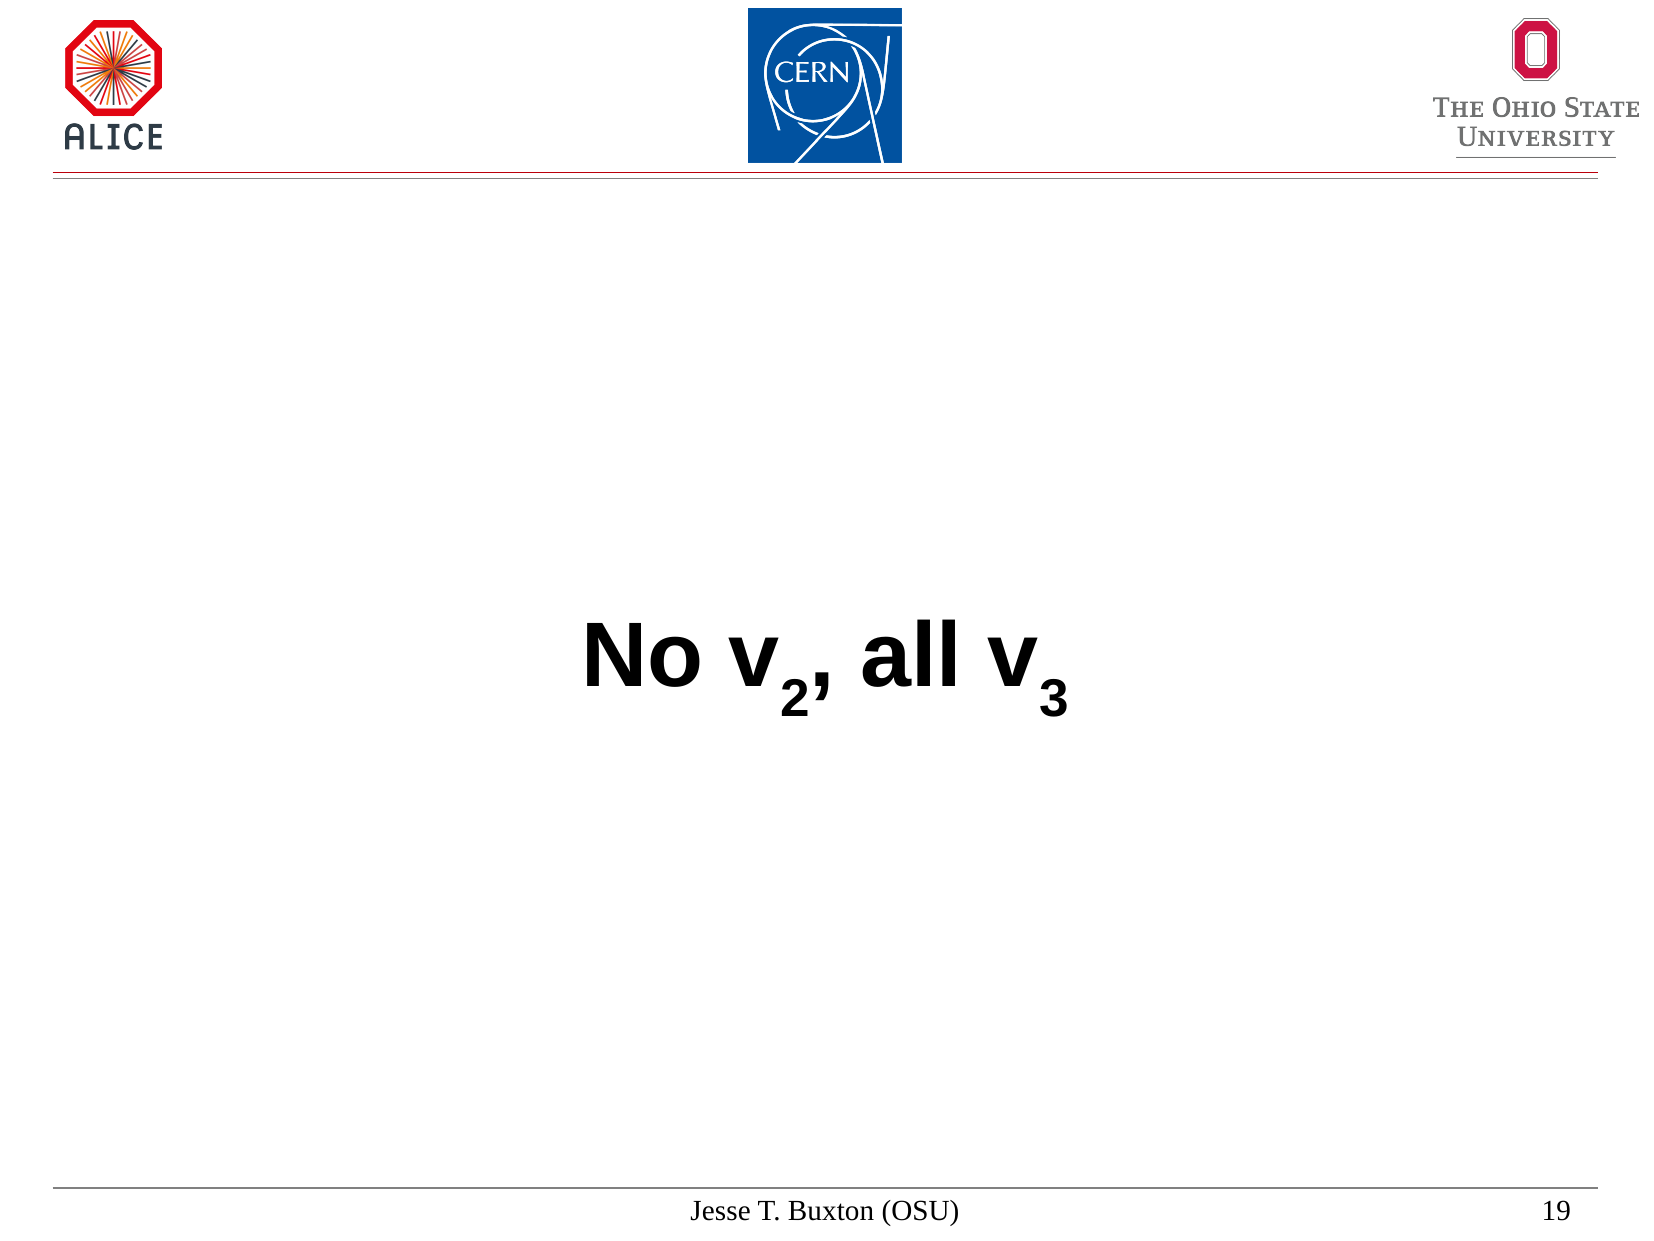

# No v2, all v3
Jesse T. Buxton (OSU)
19